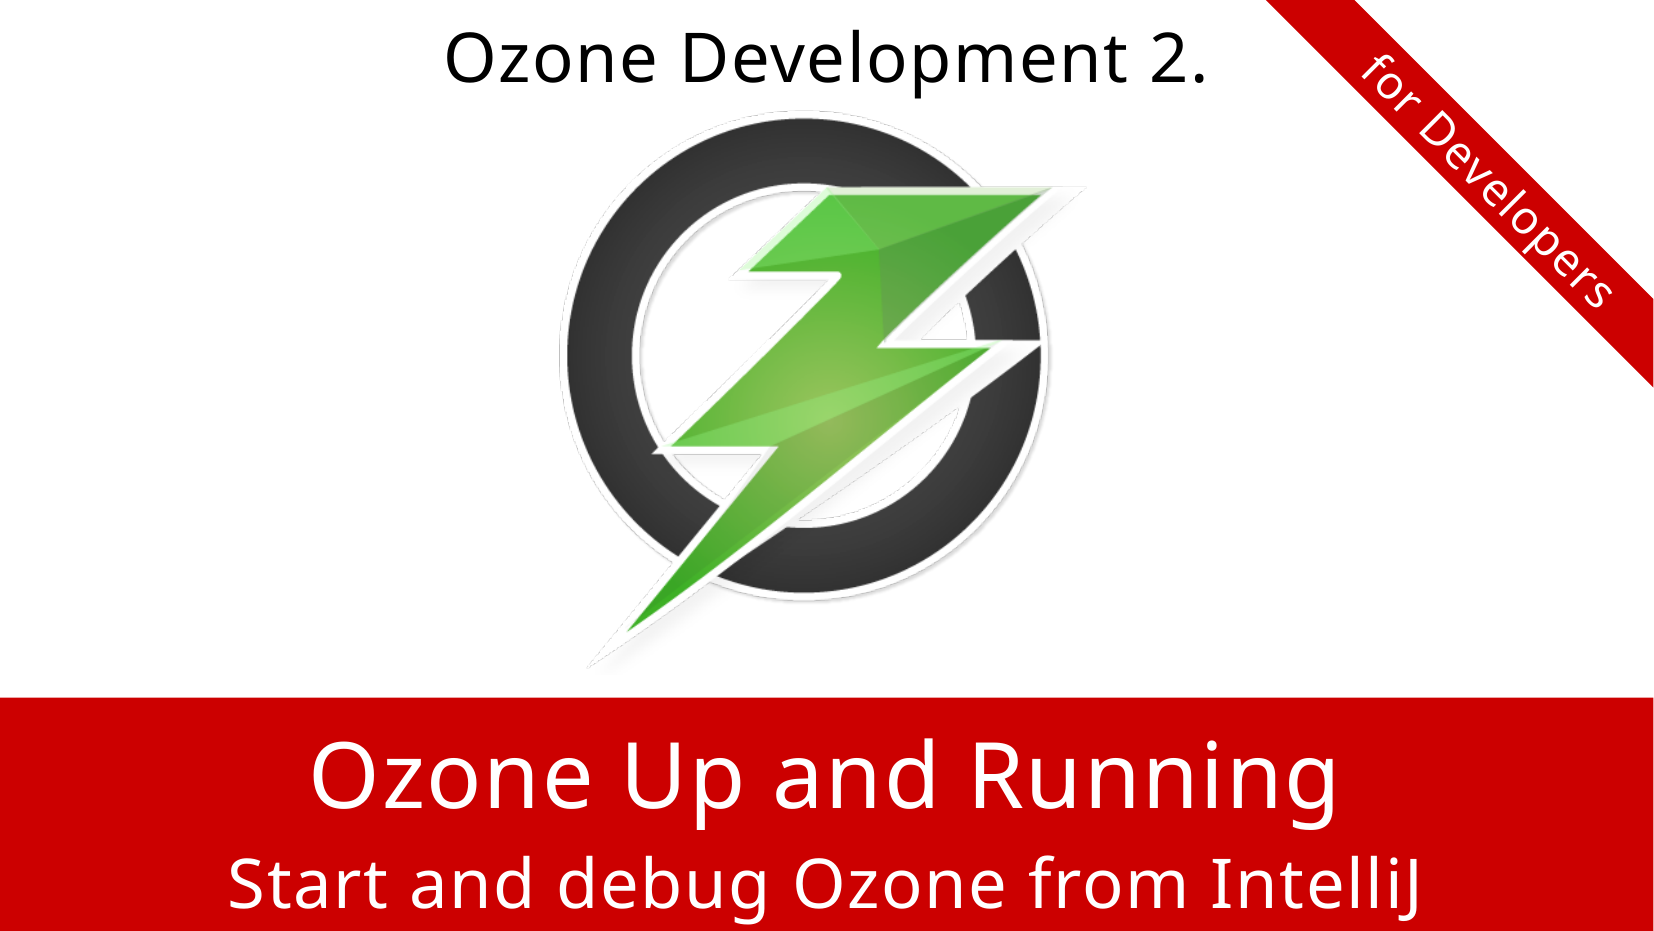

# Ozone Development 2.
for Developers
Ozone Up and Running
Start and debug Ozone from IntelliJ